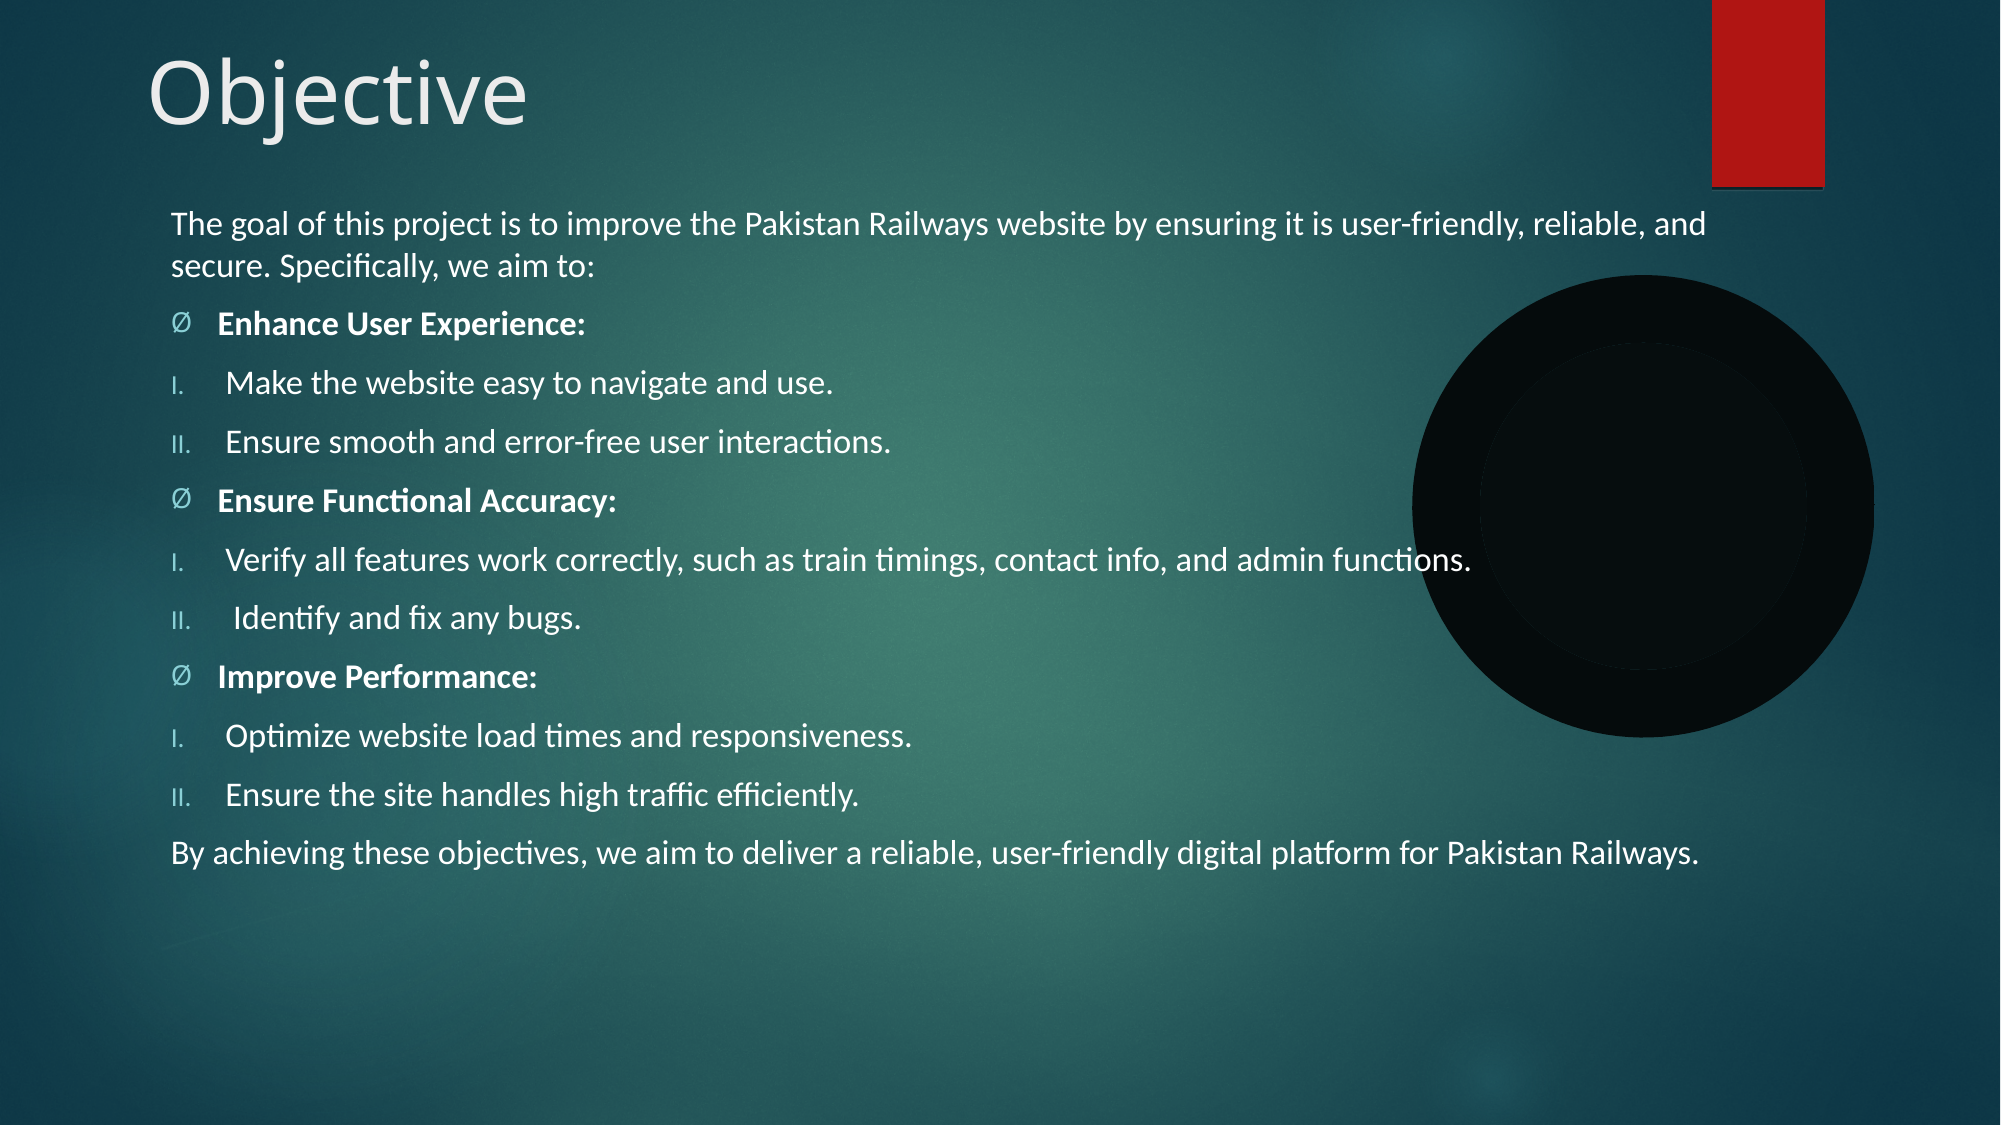

# Objective
The goal of this project is to improve the Pakistan Railways website by ensuring it is user-friendly, reliable, and secure. Specifically, we aim to:
Enhance User Experience:
Make the website easy to navigate and use.
Ensure smooth and error-free user interactions.
Ensure Functional Accuracy:
Verify all features work correctly, such as train timings, contact info, and admin functions.
 Identify and fix any bugs.
Improve Performance:
Optimize website load times and responsiveness.
Ensure the site handles high traffic efficiently.
By achieving these objectives, we aim to deliver a reliable, user-friendly digital platform for Pakistan Railways.